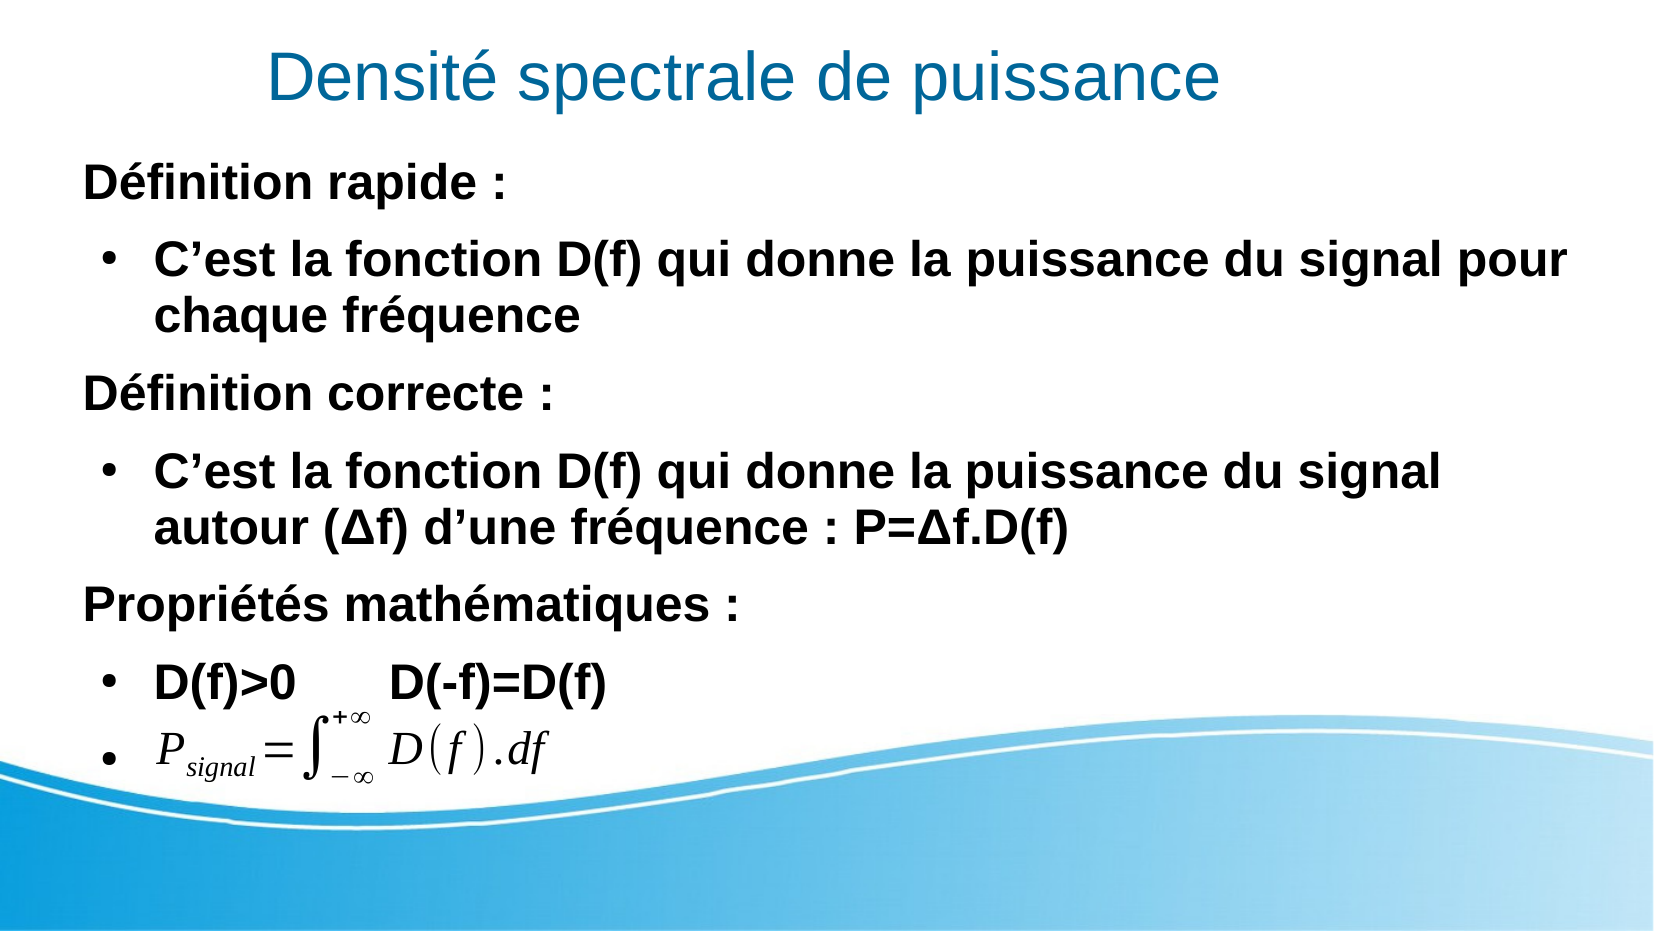

# Densité spectrale de puissance
Définition rapide :
C’est la fonction D(f) qui donne la puissance du signal pour chaque fréquence
Définition correcte :
C’est la fonction D(f) qui donne la puissance du signal autour (Δf) d’une fréquence : P=Δf.D(f)
Propriétés mathématiques :
D(f)>0 	 D(-f)=D(f)